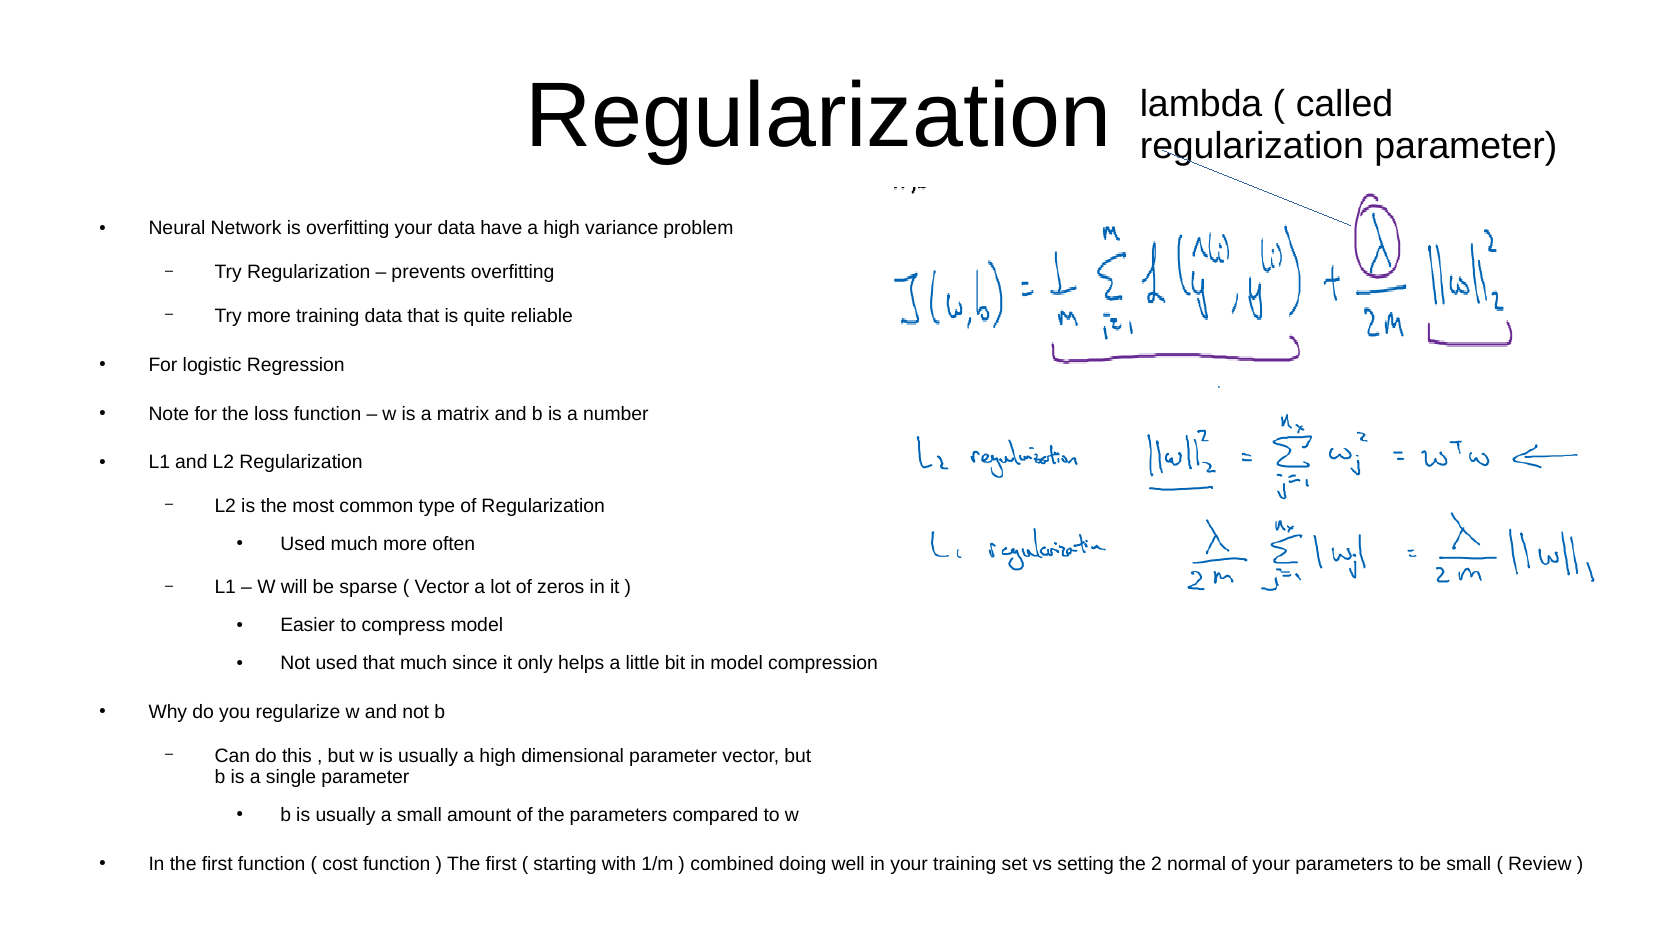

# Regularization
lambda ( called regularization parameter)
Neural Network is overfitting your data have a high variance problem
Try Regularization – prevents overfitting
Try more training data that is quite reliable
For logistic Regression
Note for the loss function – w is a matrix and b is a number
L1 and L2 Regularization
L2 is the most common type of Regularization
Used much more often
L1 – W will be sparse ( Vector a lot of zeros in it )
Easier to compress model
Not used that much since it only helps a little bit in model compression
Why do you regularize w and not b
Can do this , but w is usually a high dimensional parameter vector, but
b is a single parameter
b is usually a small amount of the parameters compared to w
In the first function ( cost function ) The first ( starting with 1/m ) combined doing well in your training set vs setting the 2 normal of your parameters to be small ( Review )